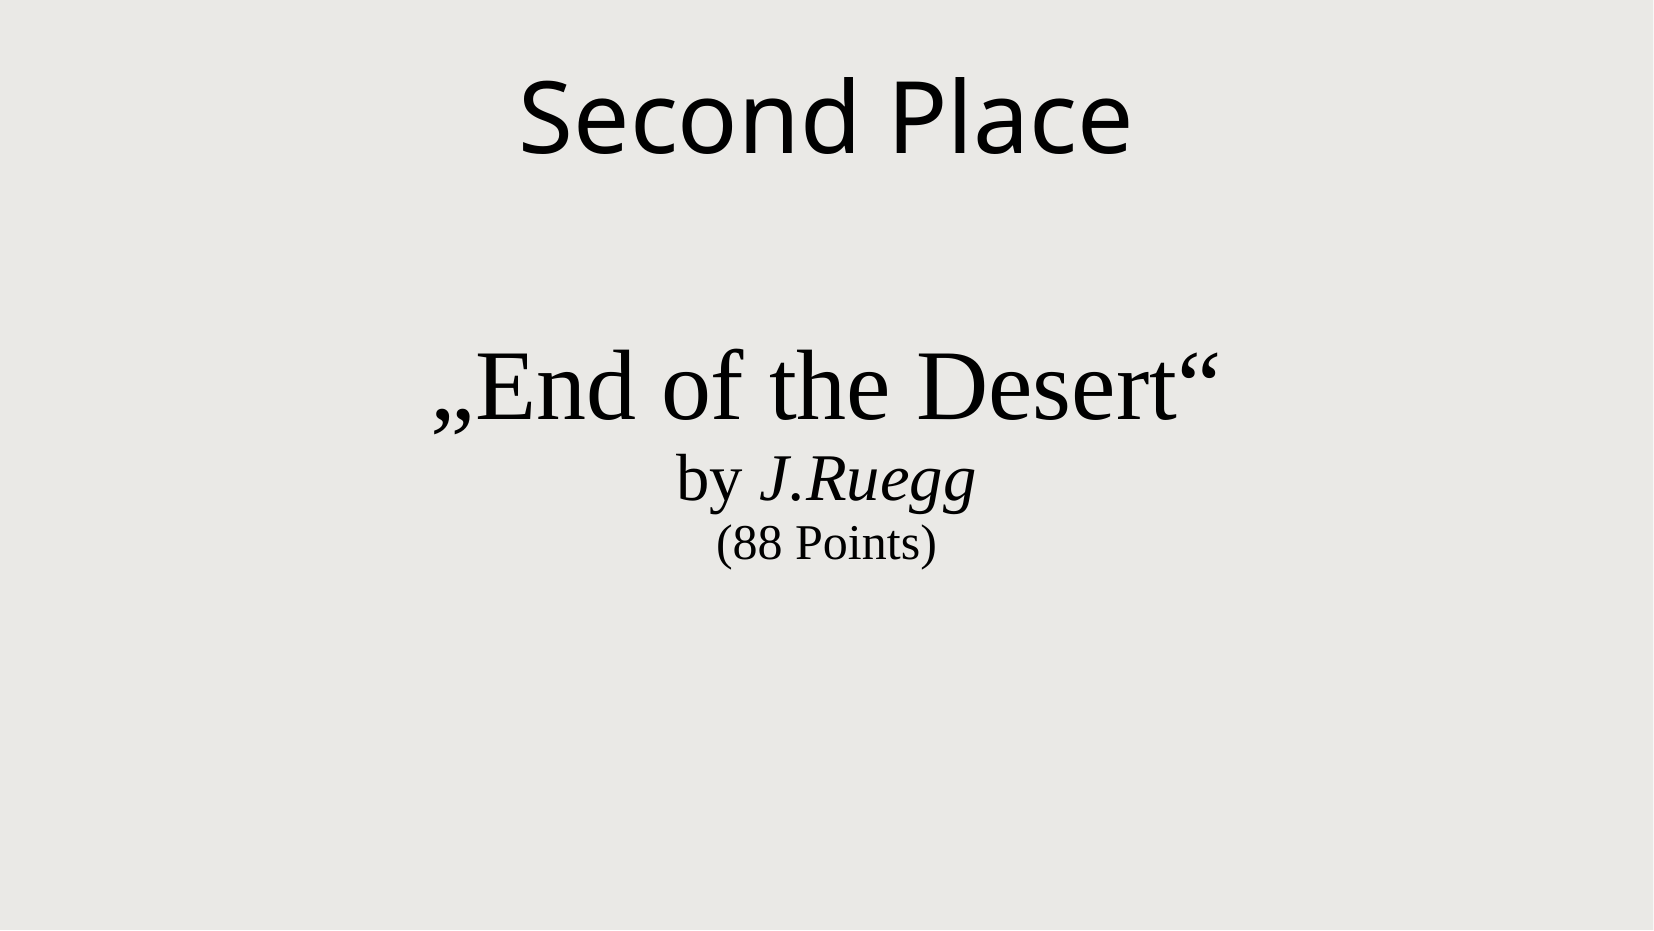

Second Place
# „End of the Desert“ by J.Ruegg
(88 Points)